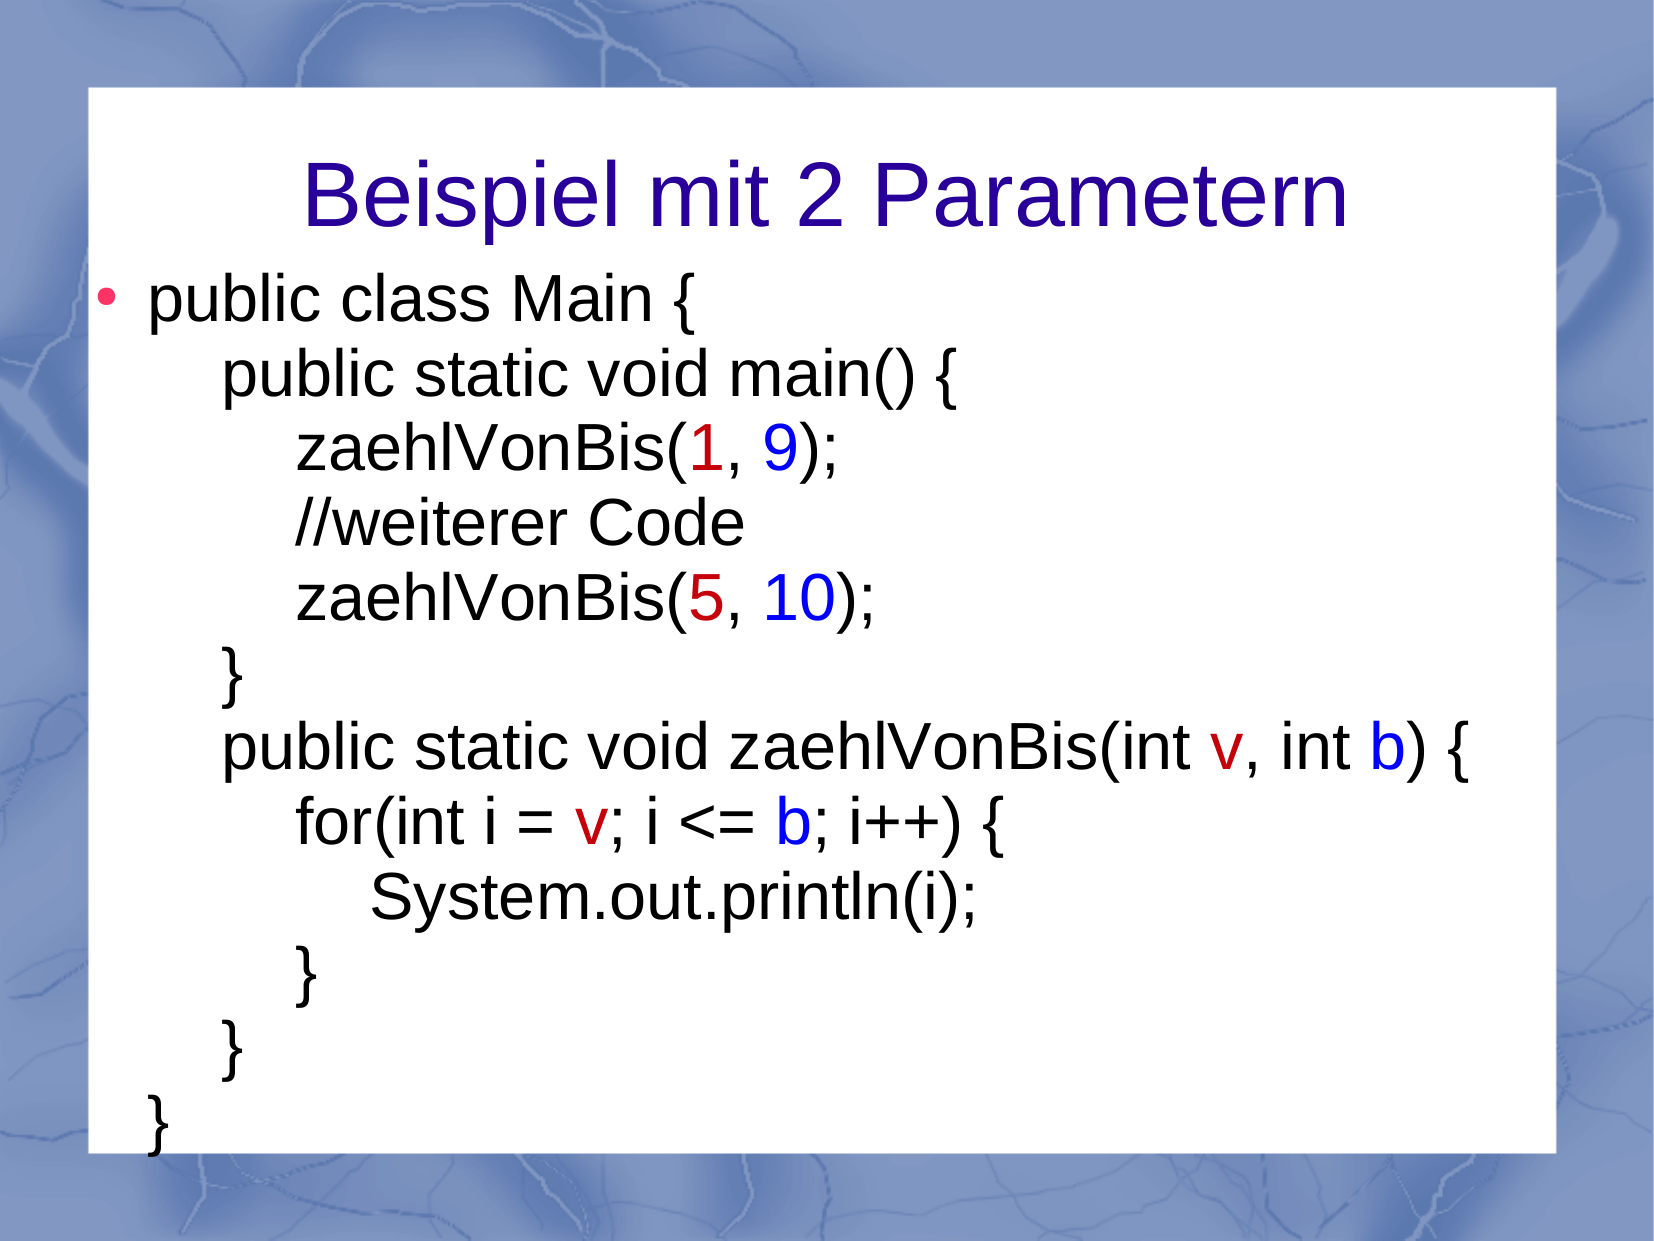

# Beispiel mit 2 Parametern
public class Main {
	public static void main() {
		zaehlVonBis(1, 9);
		//weiterer Code
		zaehlVonBis(5, 10);
	}
	public static void zaehlVonBis(int v, int b) {
		for(int i = v; i <= b; i++) {
			System.out.println(i);
		}
	}
}